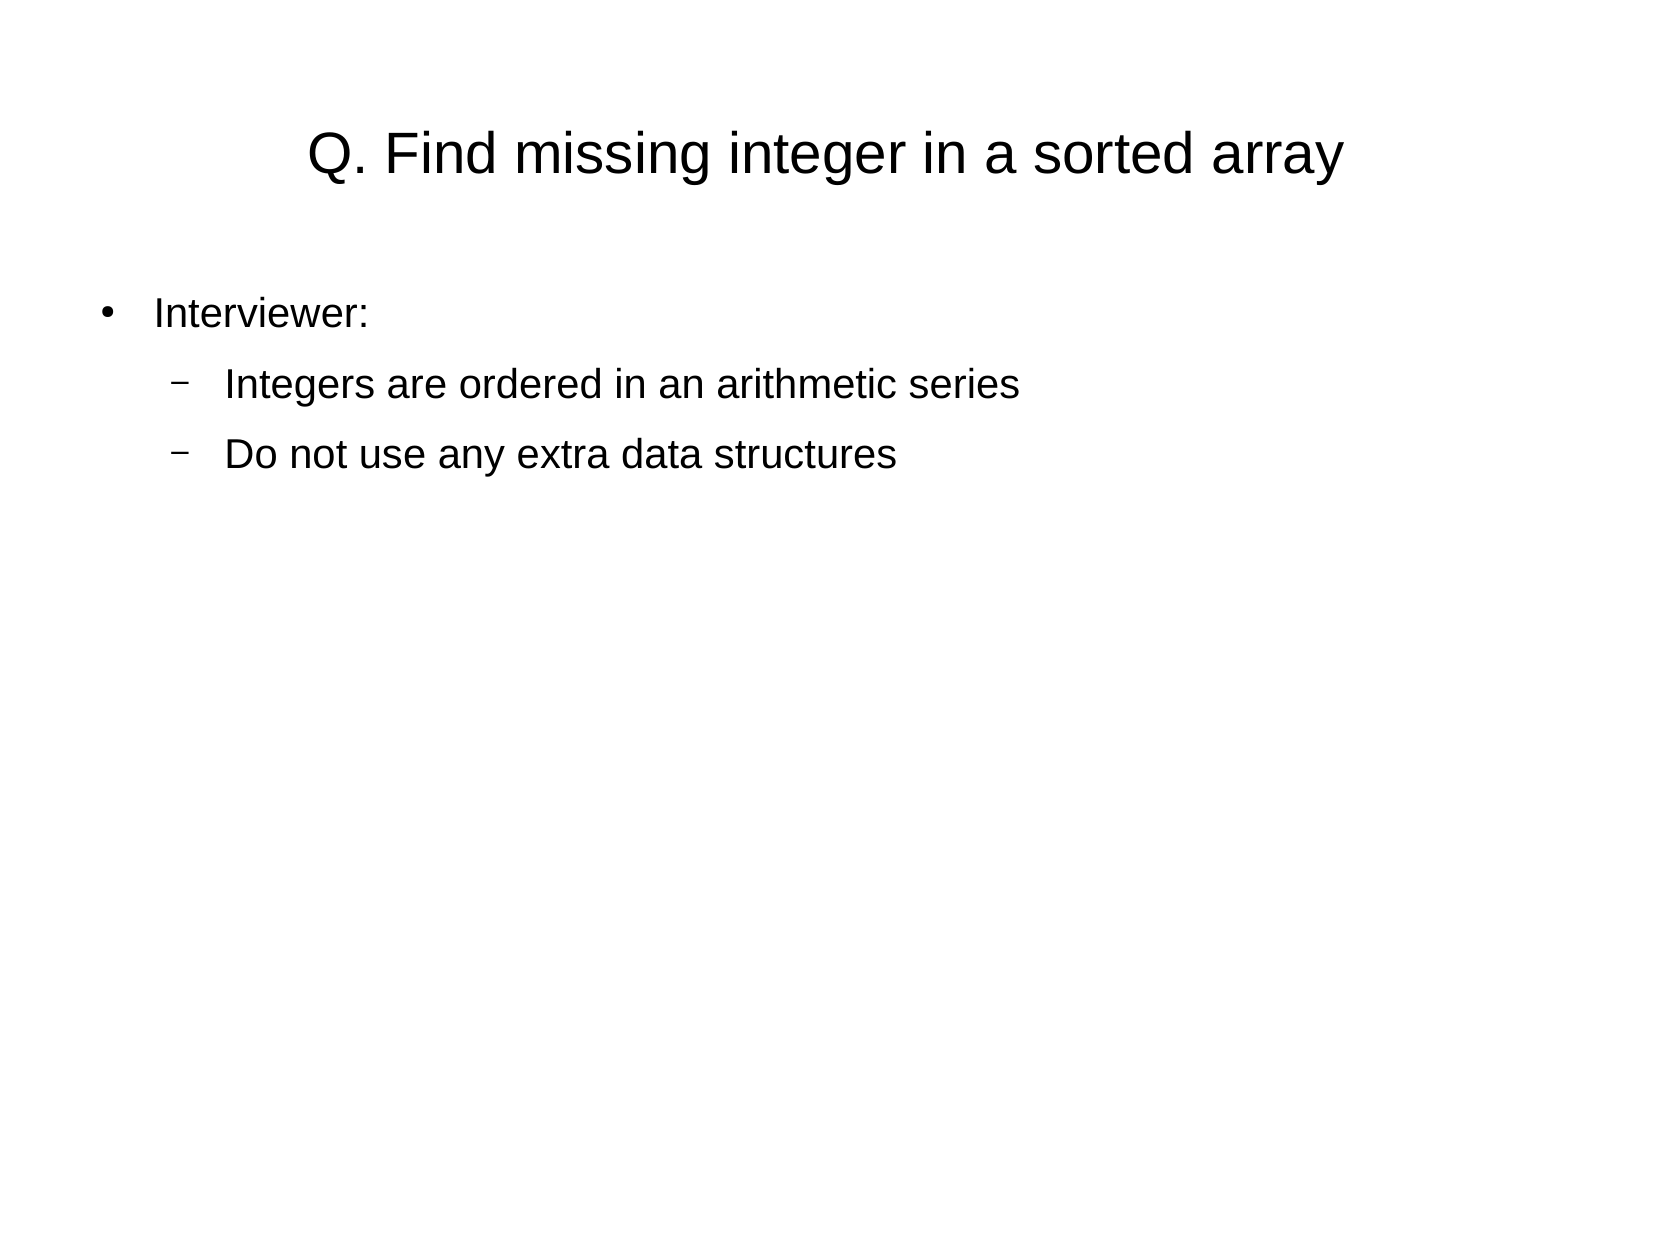

# Q. Find missing integer in a sorted array
Interviewer:
Integers are ordered in an arithmetic series
Do not use any extra data structures